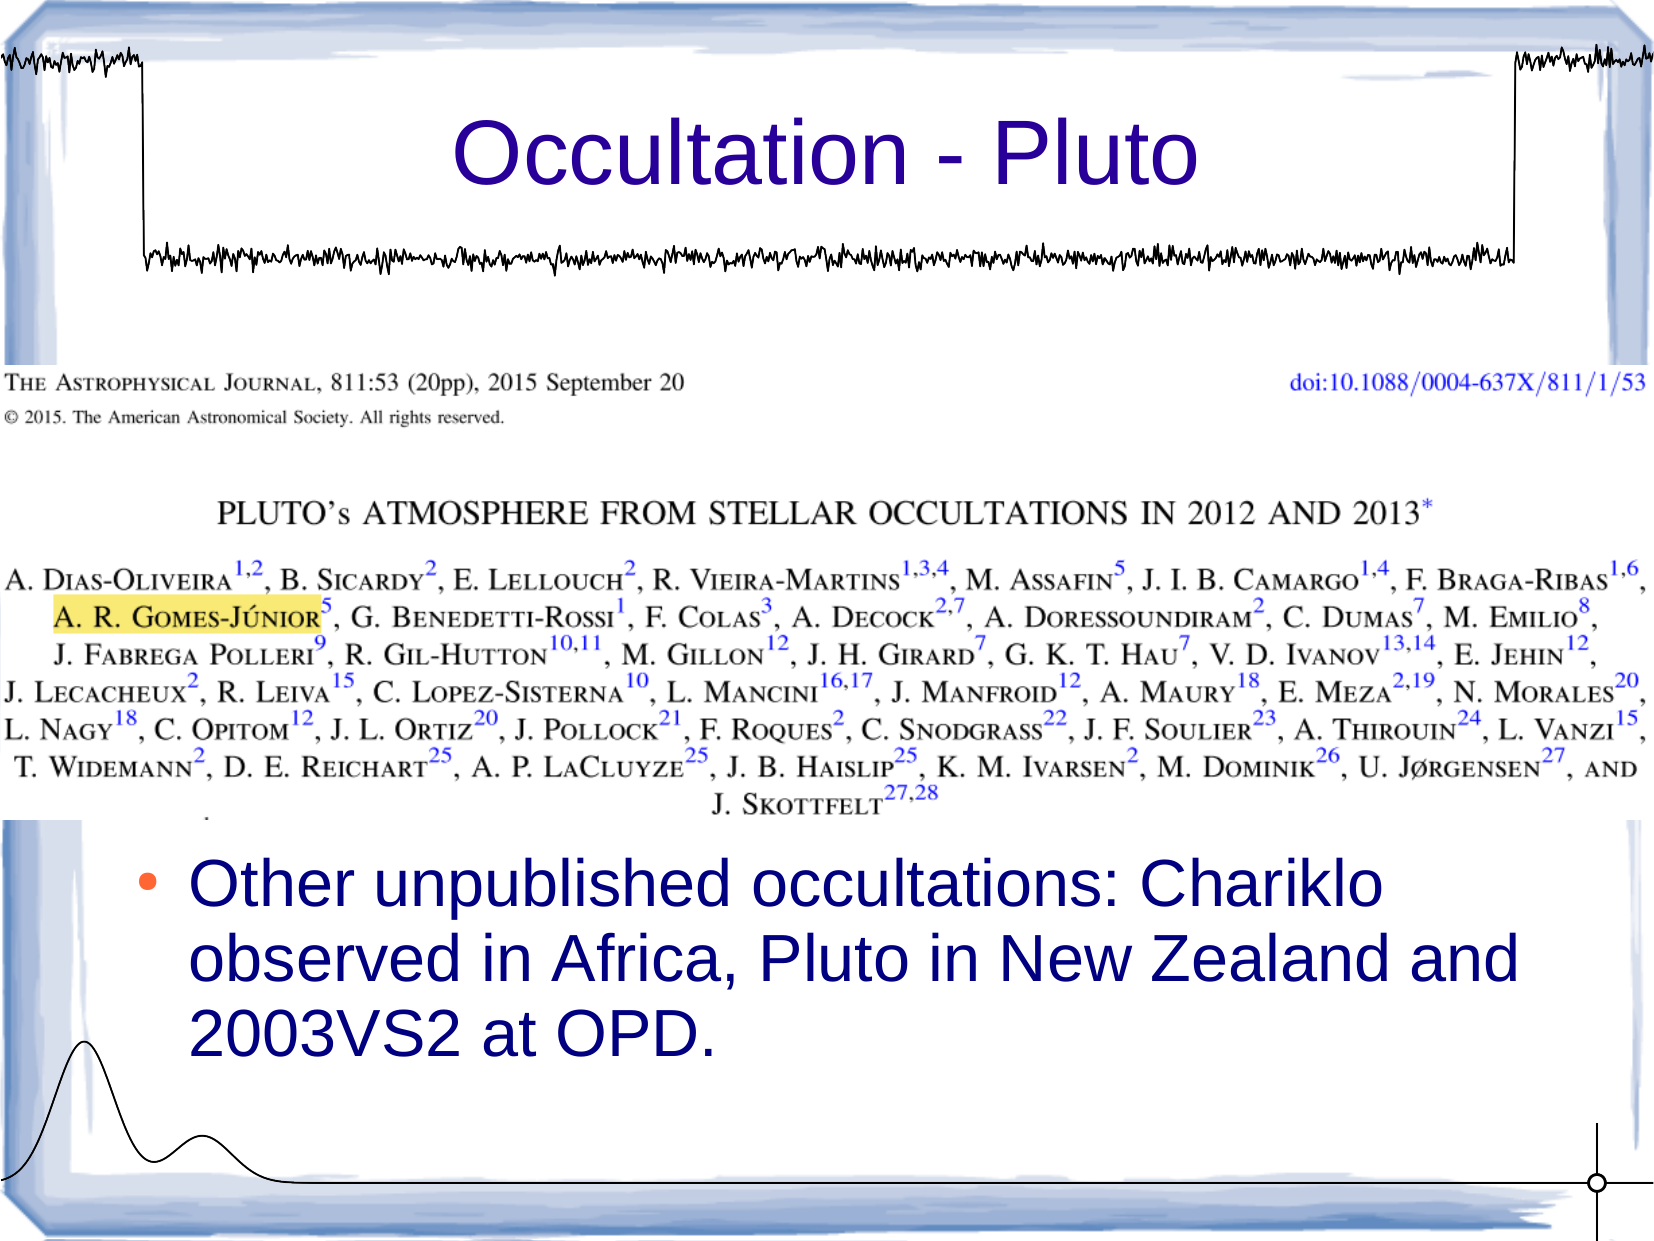

# Occultation - Pluto
Other unpublished occultations: Chariklo observed in Africa, Pluto in New Zealand and 2003VS2 at OPD.